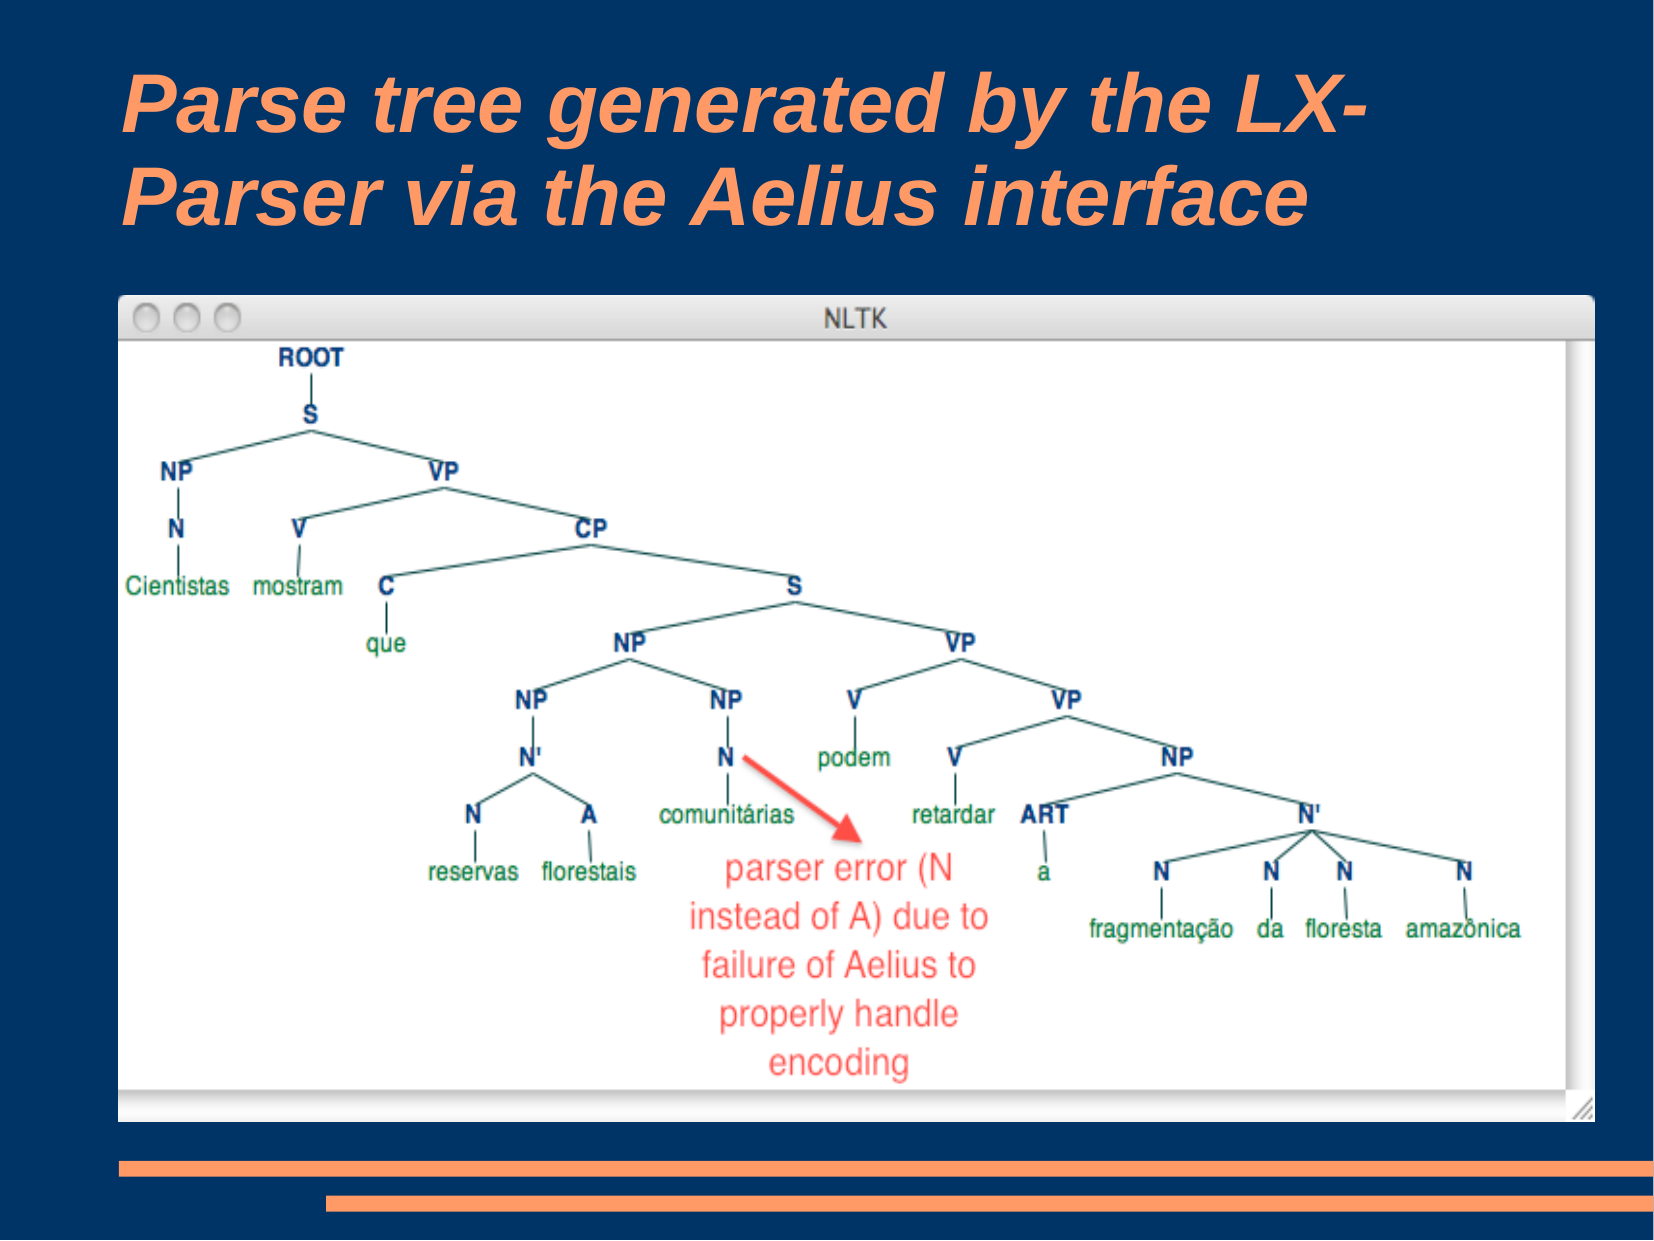

# Parse tree generated by the LX-Parser via the Aelius interface